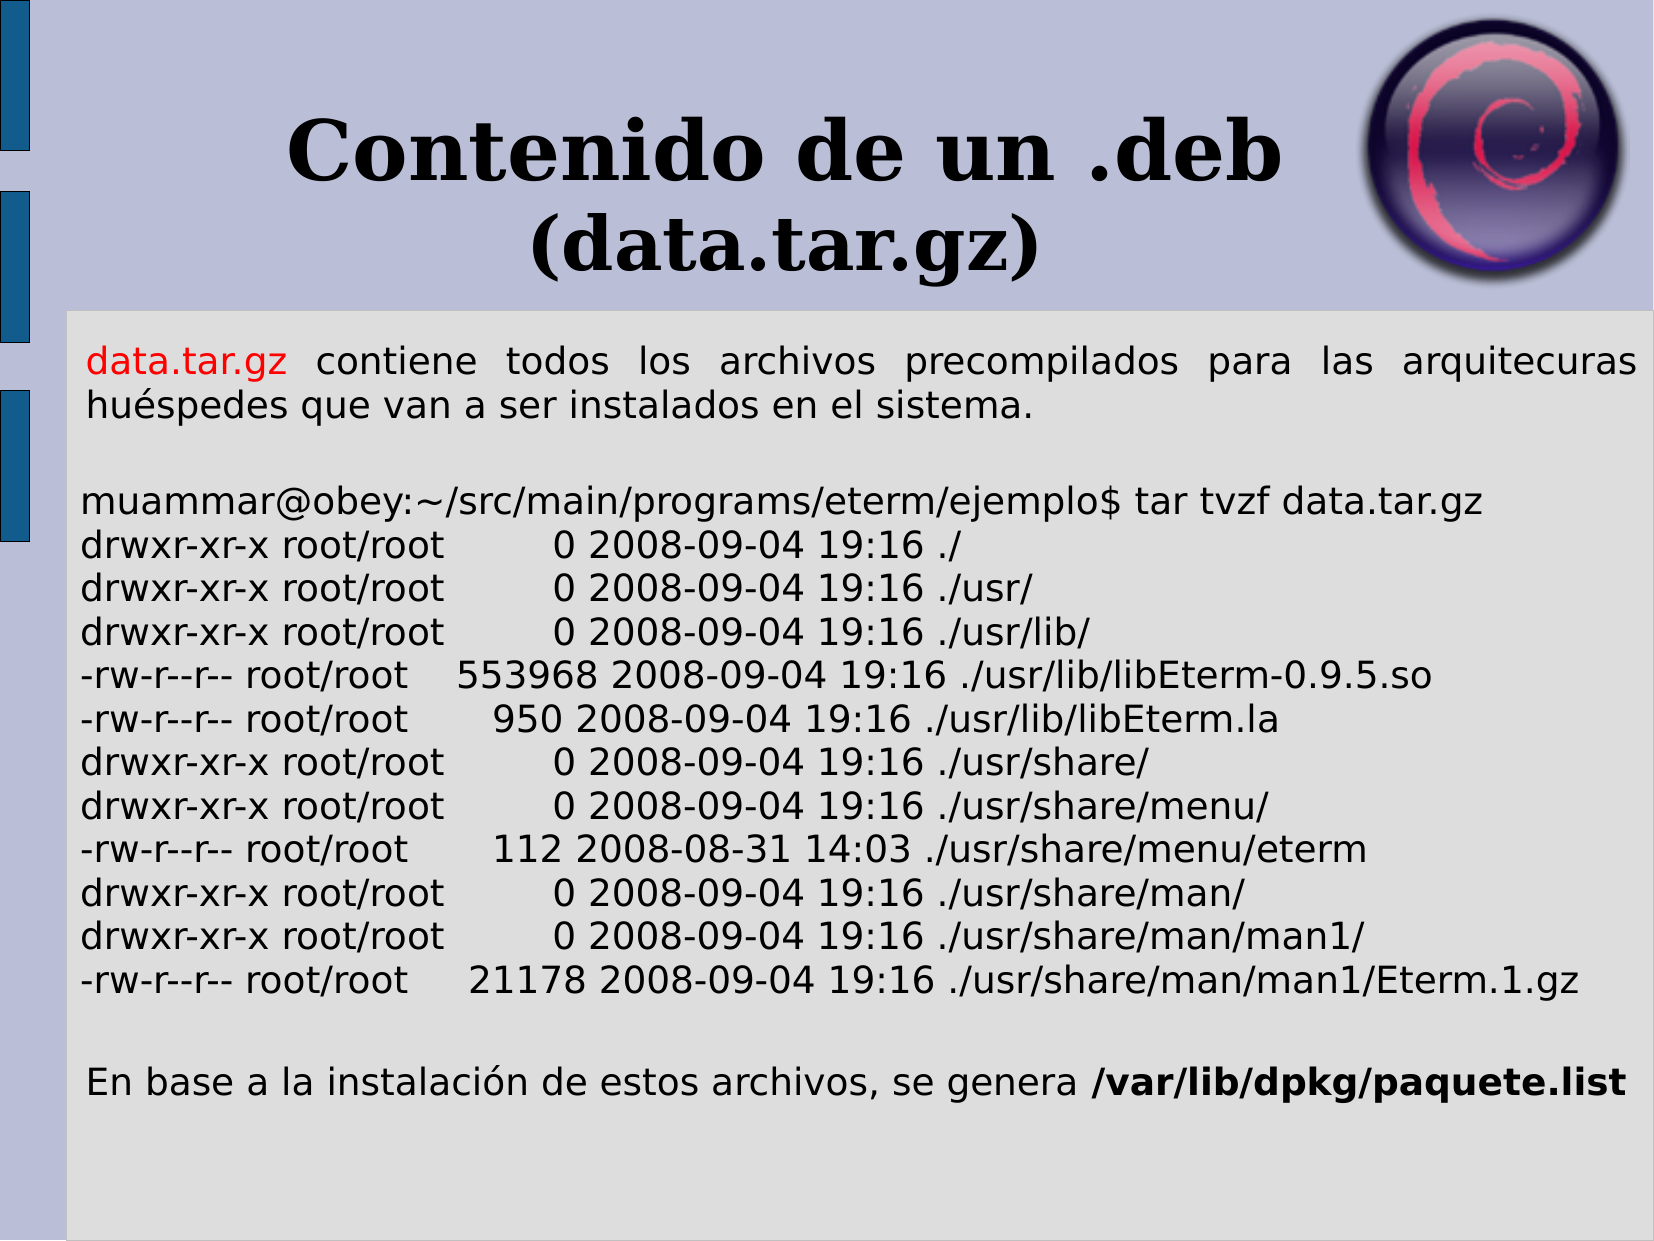

Contenido de un .deb
(data.tar.gz)
data.tar.gz contiene todos los archivos precompilados para las arquitecuras huéspedes que van a ser instalados en el sistema.
muammar@obey:~/src/main/programs/eterm/ejemplo$ tar tvzf data.tar.gz
drwxr-xr-x root/root 0 2008-09-04 19:16 ./
drwxr-xr-x root/root 0 2008-09-04 19:16 ./usr/
drwxr-xr-x root/root 0 2008-09-04 19:16 ./usr/lib/
-rw-r--r-- root/root 553968 2008-09-04 19:16 ./usr/lib/libEterm-0.9.5.so
-rw-r--r-- root/root 950 2008-09-04 19:16 ./usr/lib/libEterm.la
drwxr-xr-x root/root 0 2008-09-04 19:16 ./usr/share/
drwxr-xr-x root/root 0 2008-09-04 19:16 ./usr/share/menu/
-rw-r--r-- root/root 112 2008-08-31 14:03 ./usr/share/menu/eterm
drwxr-xr-x root/root 0 2008-09-04 19:16 ./usr/share/man/
drwxr-xr-x root/root 0 2008-09-04 19:16 ./usr/share/man/man1/
-rw-r--r-- root/root 21178 2008-09-04 19:16 ./usr/share/man/man1/Eterm.1.gz
En base a la instalación de estos archivos, se genera /var/lib/dpkg/paquete.list